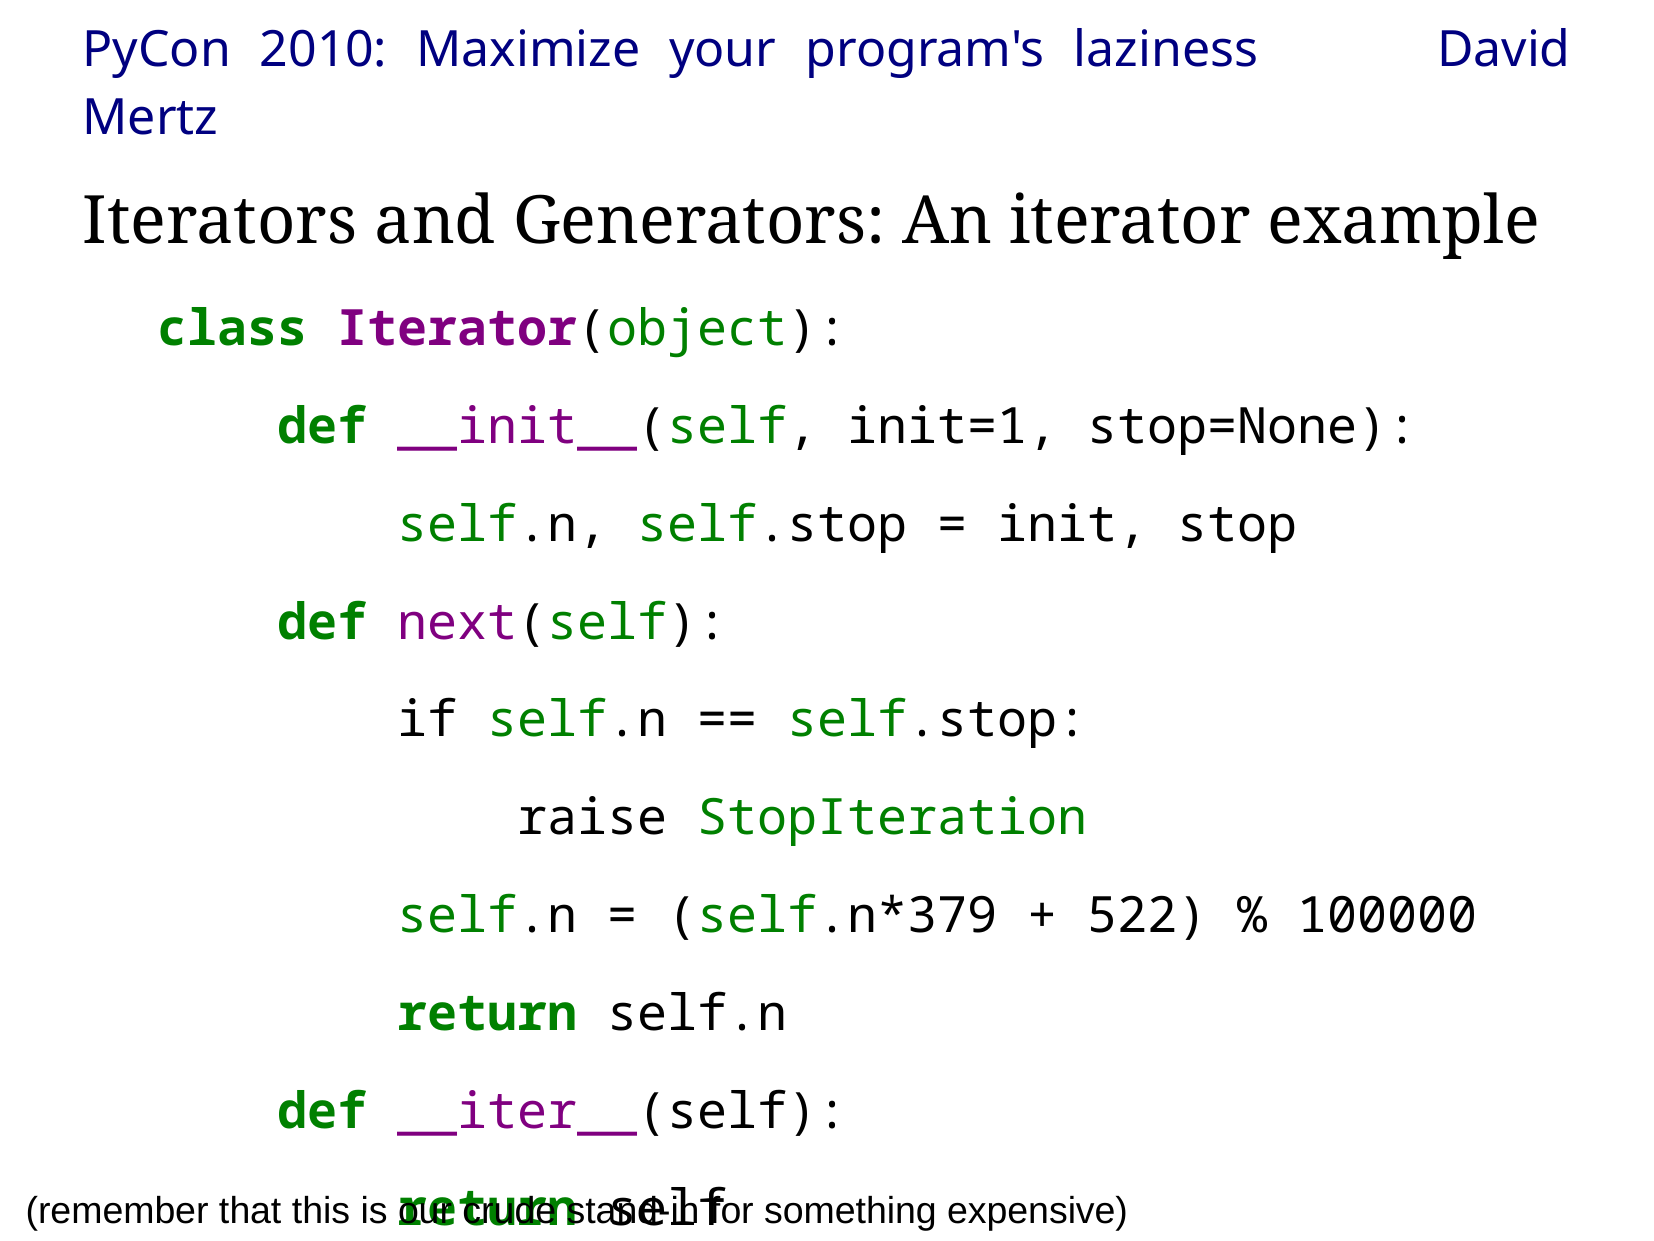

PyCon 2010: Maximize your program's laziness			David Mertz
Iterators and Generators: An iterator example
class Iterator(object):
 def __init__(self, init=1, stop=None):
 self.n, self.stop = init, stop
 def next(self):
 if self.n == self.stop:
 raise StopIteration
 self.n = (self.n*379 + 522) % 100000
 return self.n
 def __iter__(self):
 return self
#
(remember that this is our crude stand-in for something expensive)